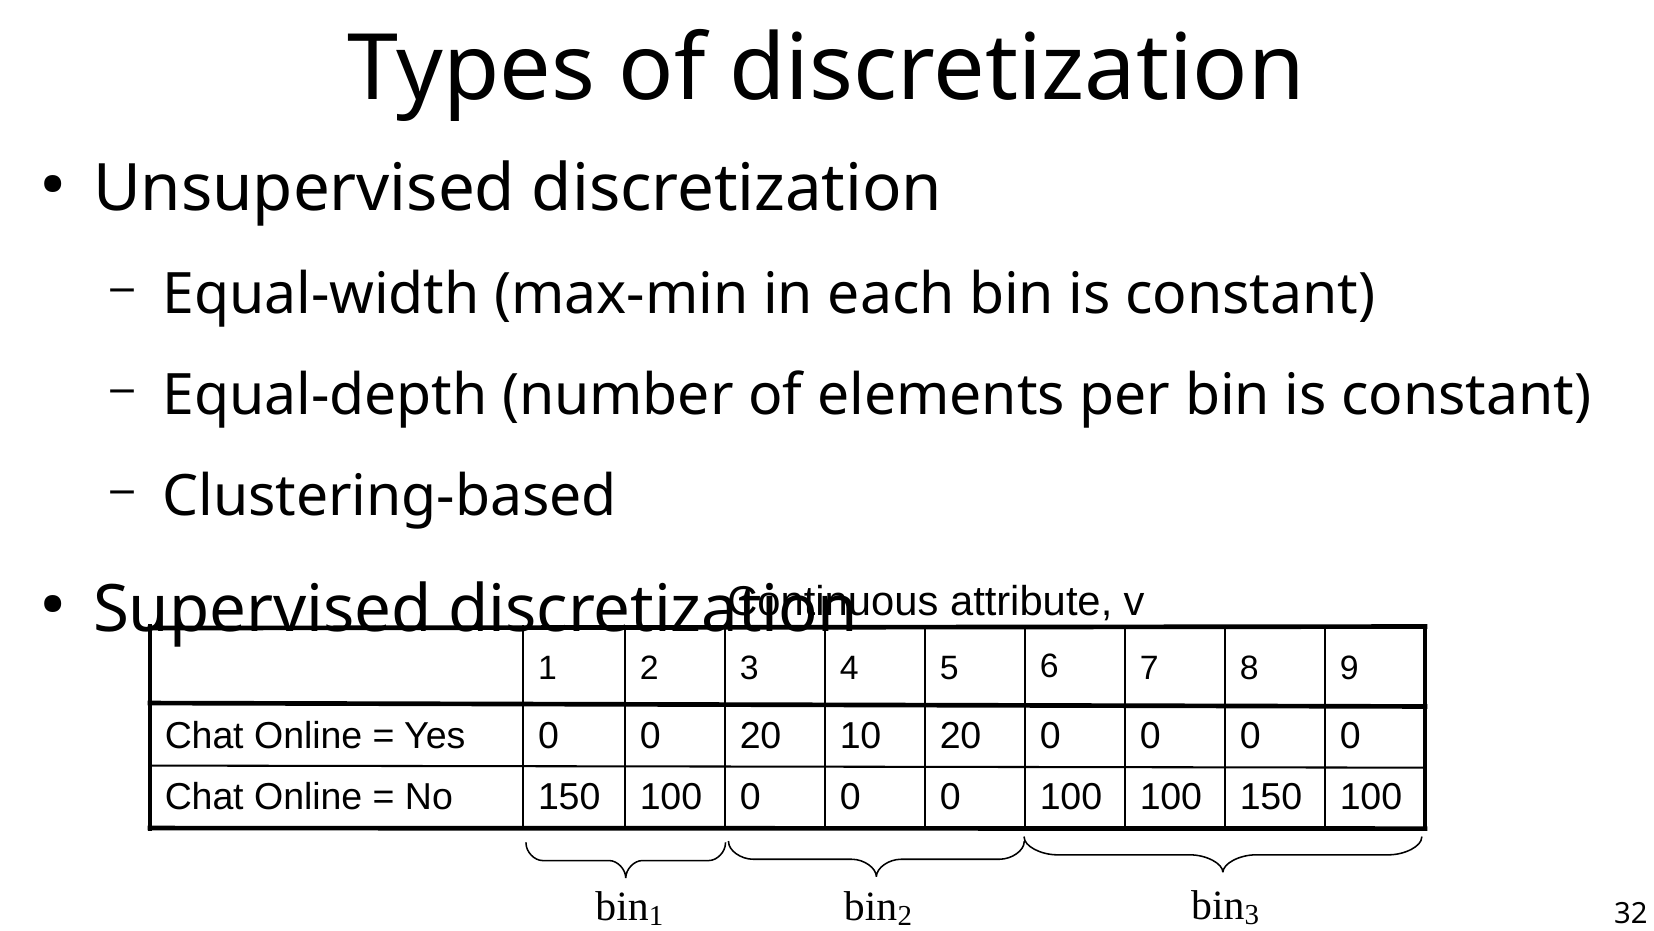

# Types of discretization
Unsupervised discretization
Equal-width (max-min in each bin is constant)
Equal-depth (number of elements per bin is constant)
Clustering-based
Supervised discretization
Continuous attribute, v
6
1
2
3
4
5
7
8
9
Chat Online = Yes
0
0
20
10
20
0
0
0
0
Chat Online = No
150
100
0
0
0
100
100
150
100
bin3
bin1
bin2
32